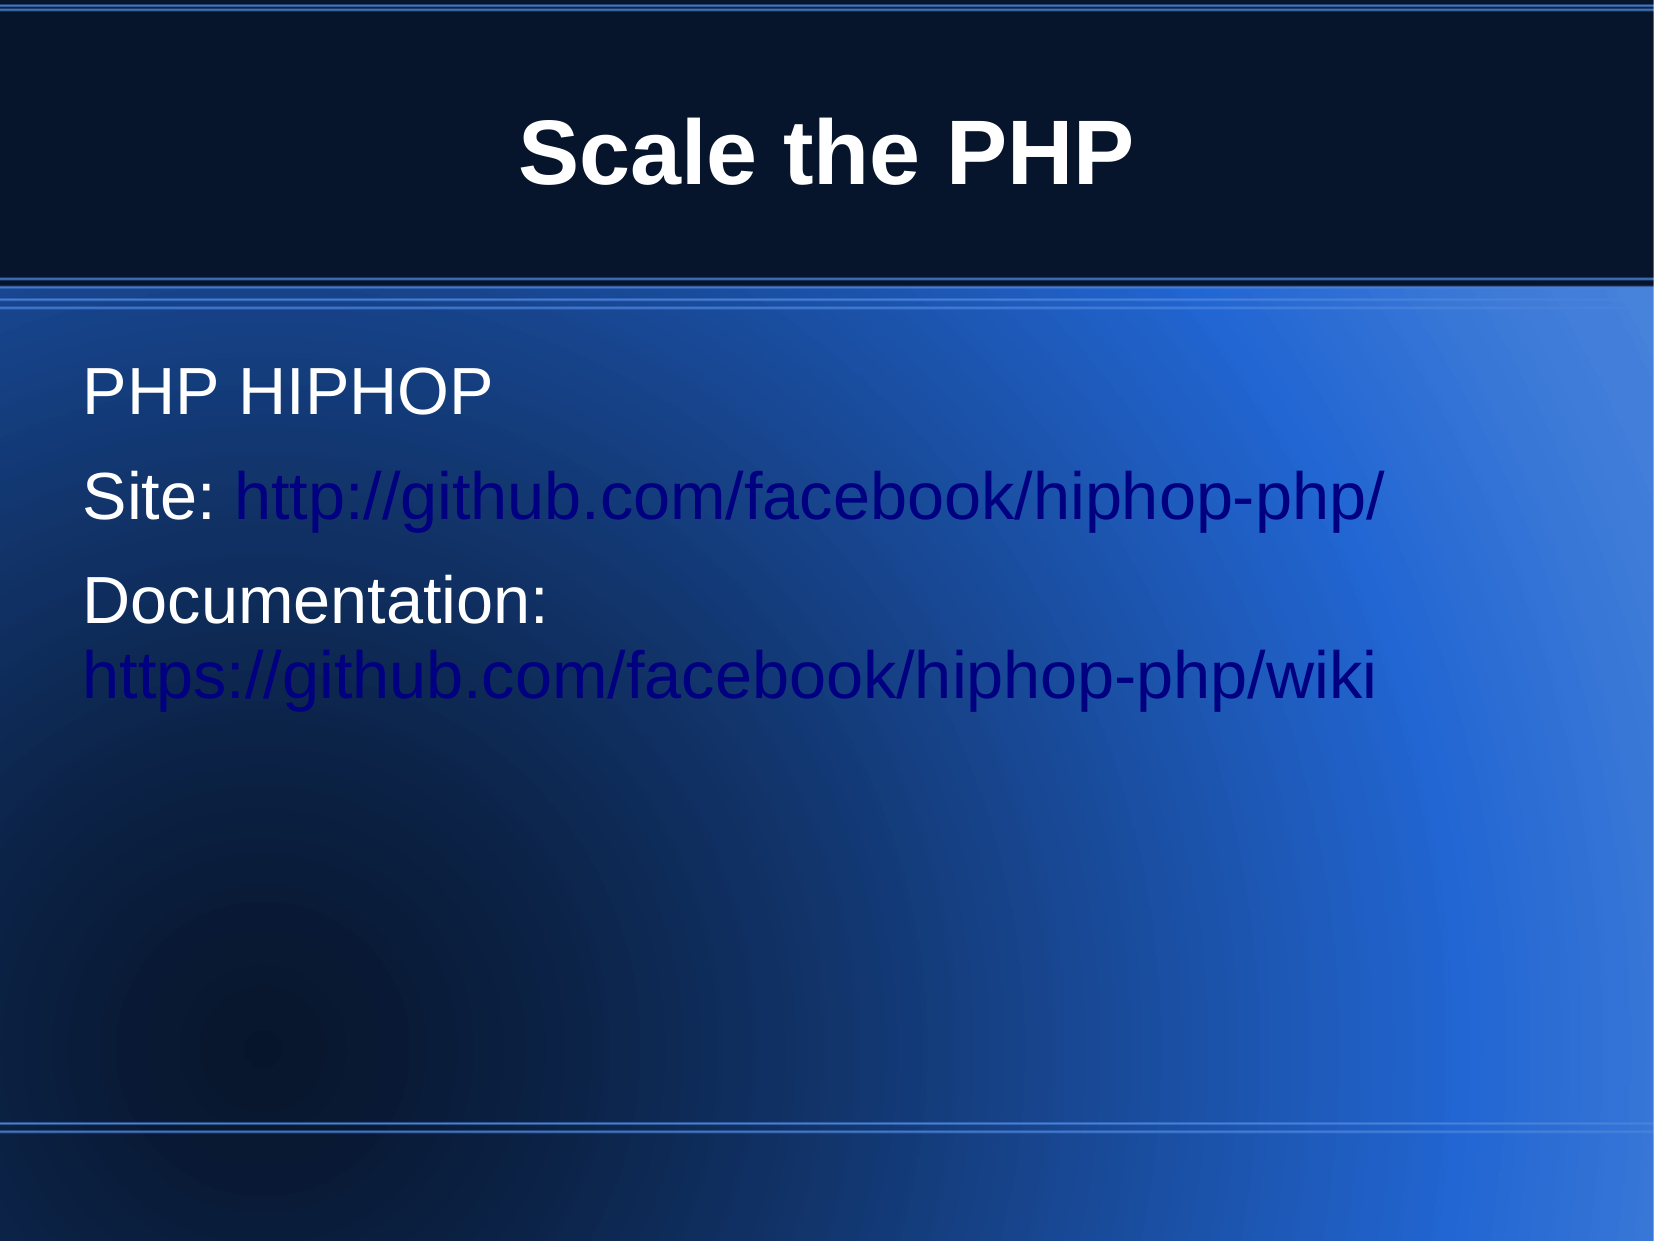

# Scale the PHP
PHP HIPHOP
Site: http://github.com/facebook/hiphop-php/
Documentation: https://github.com/facebook/hiphop-php/wiki